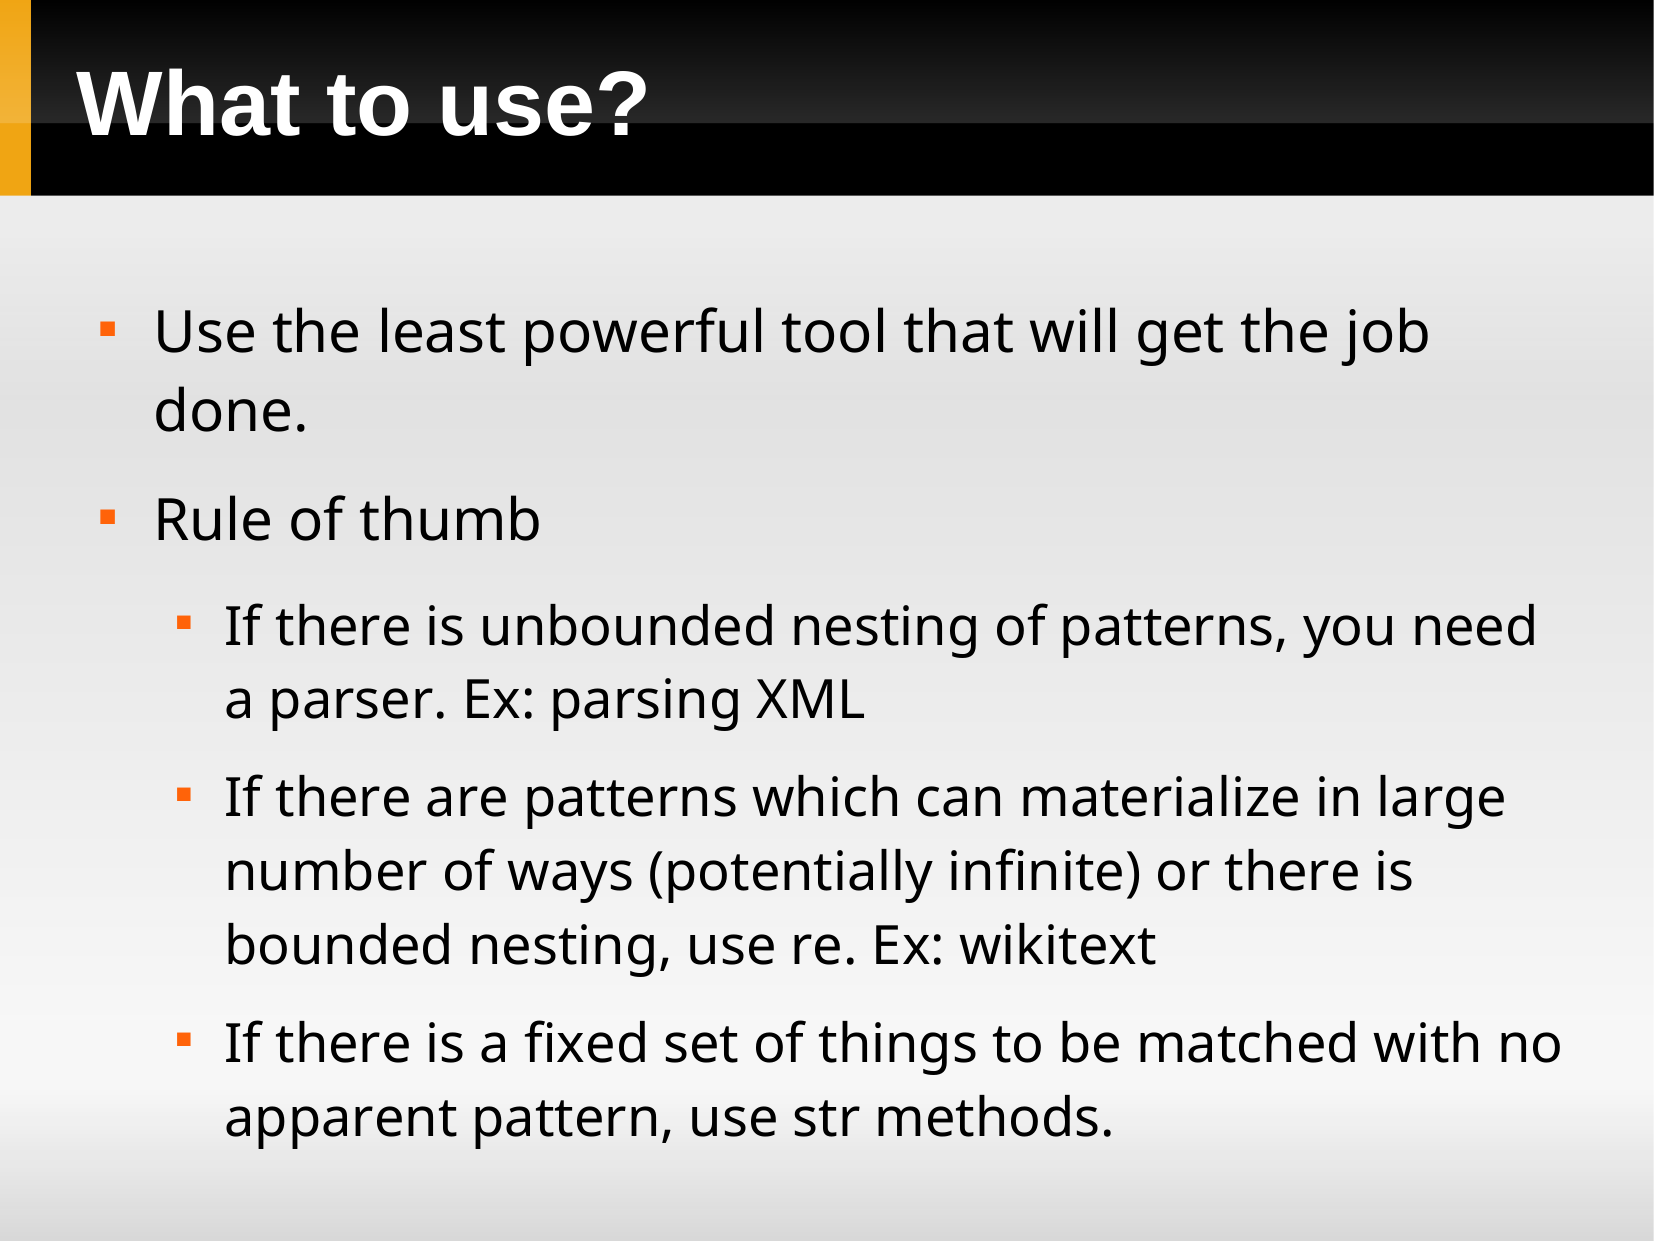

# What to use?
Use the least powerful tool that will get the job done.
Rule of thumb
If there is unbounded nesting of patterns, you need a parser. Ex: parsing XML
If there are patterns which can materialize in large number of ways (potentially infinite) or there is bounded nesting, use re. Ex: wikitext
If there is a fixed set of things to be matched with no apparent pattern, use str methods.